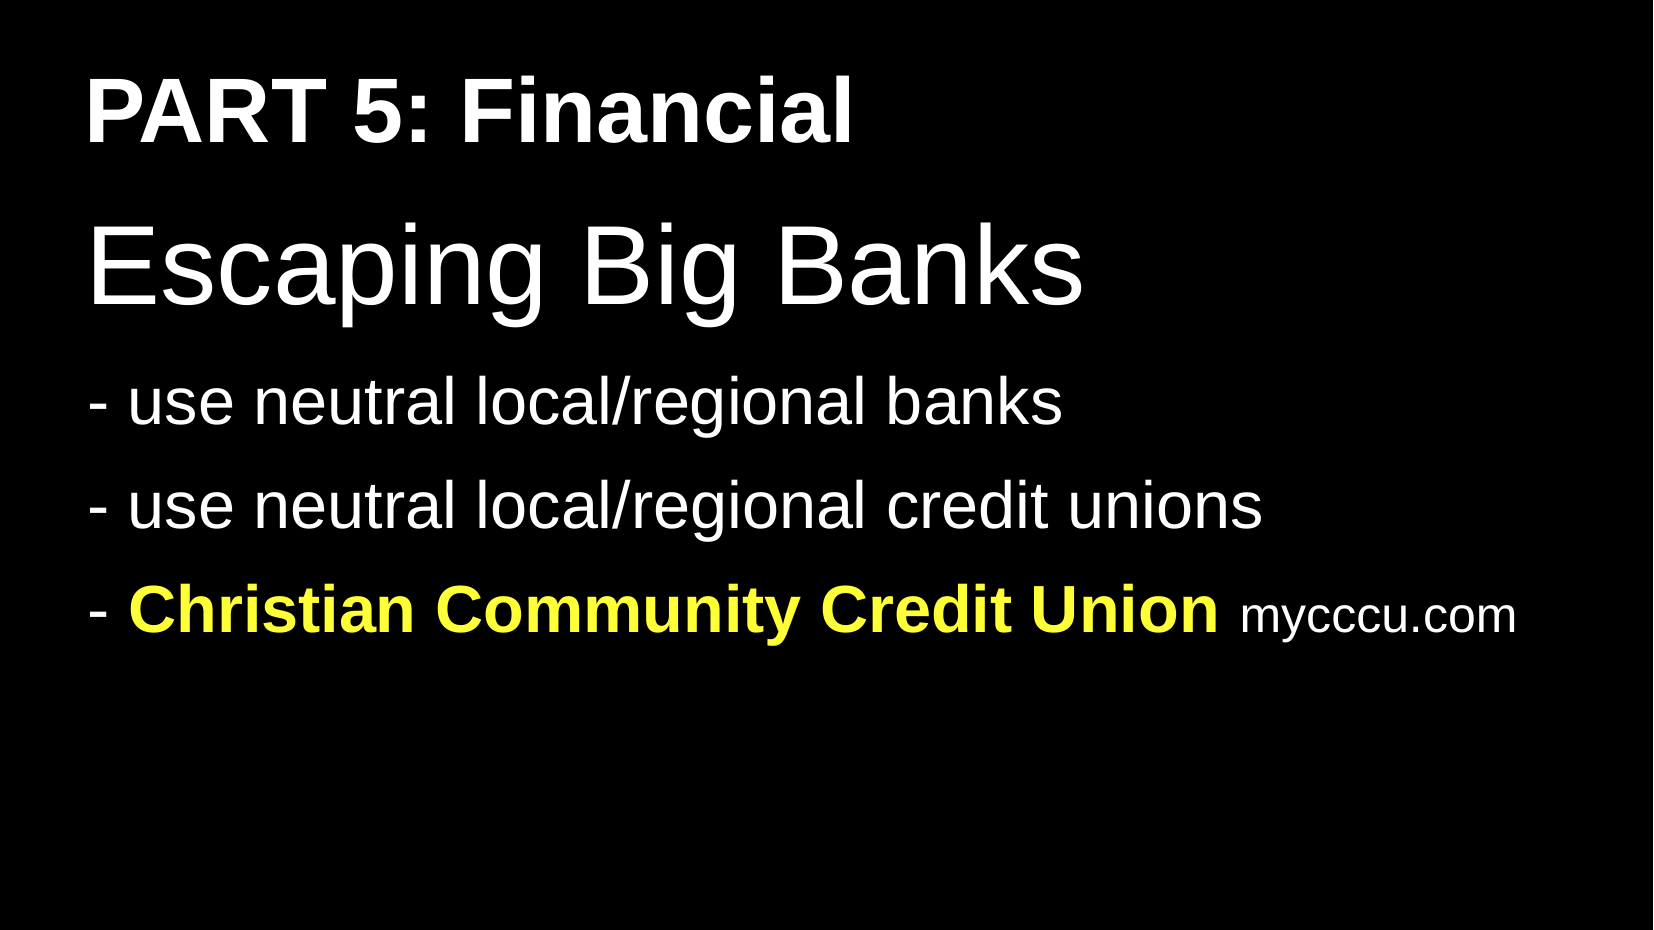

# PART 5: Financial
Escaping Big Banks
- use neutral local/regional banks
- use neutral local/regional credit unions
- Christian Community Credit Union mycccu.com